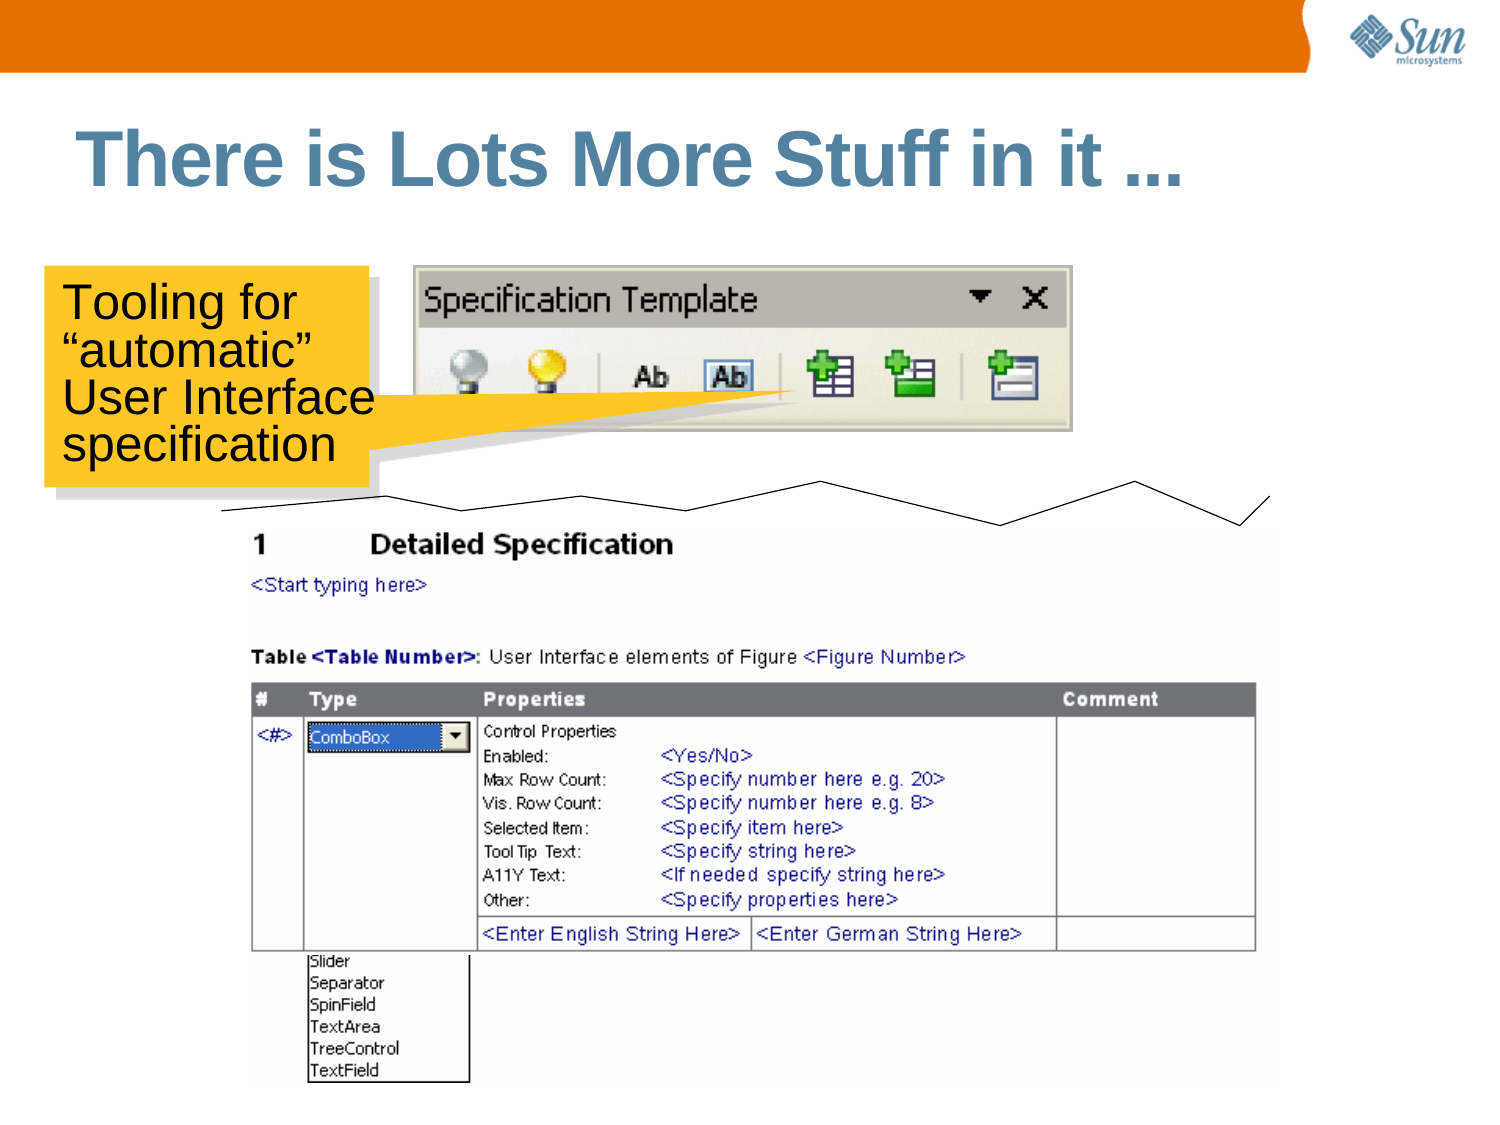

# There is Lots More Stuff in it ...
Tooling for
“automatic”
User Interface
specification